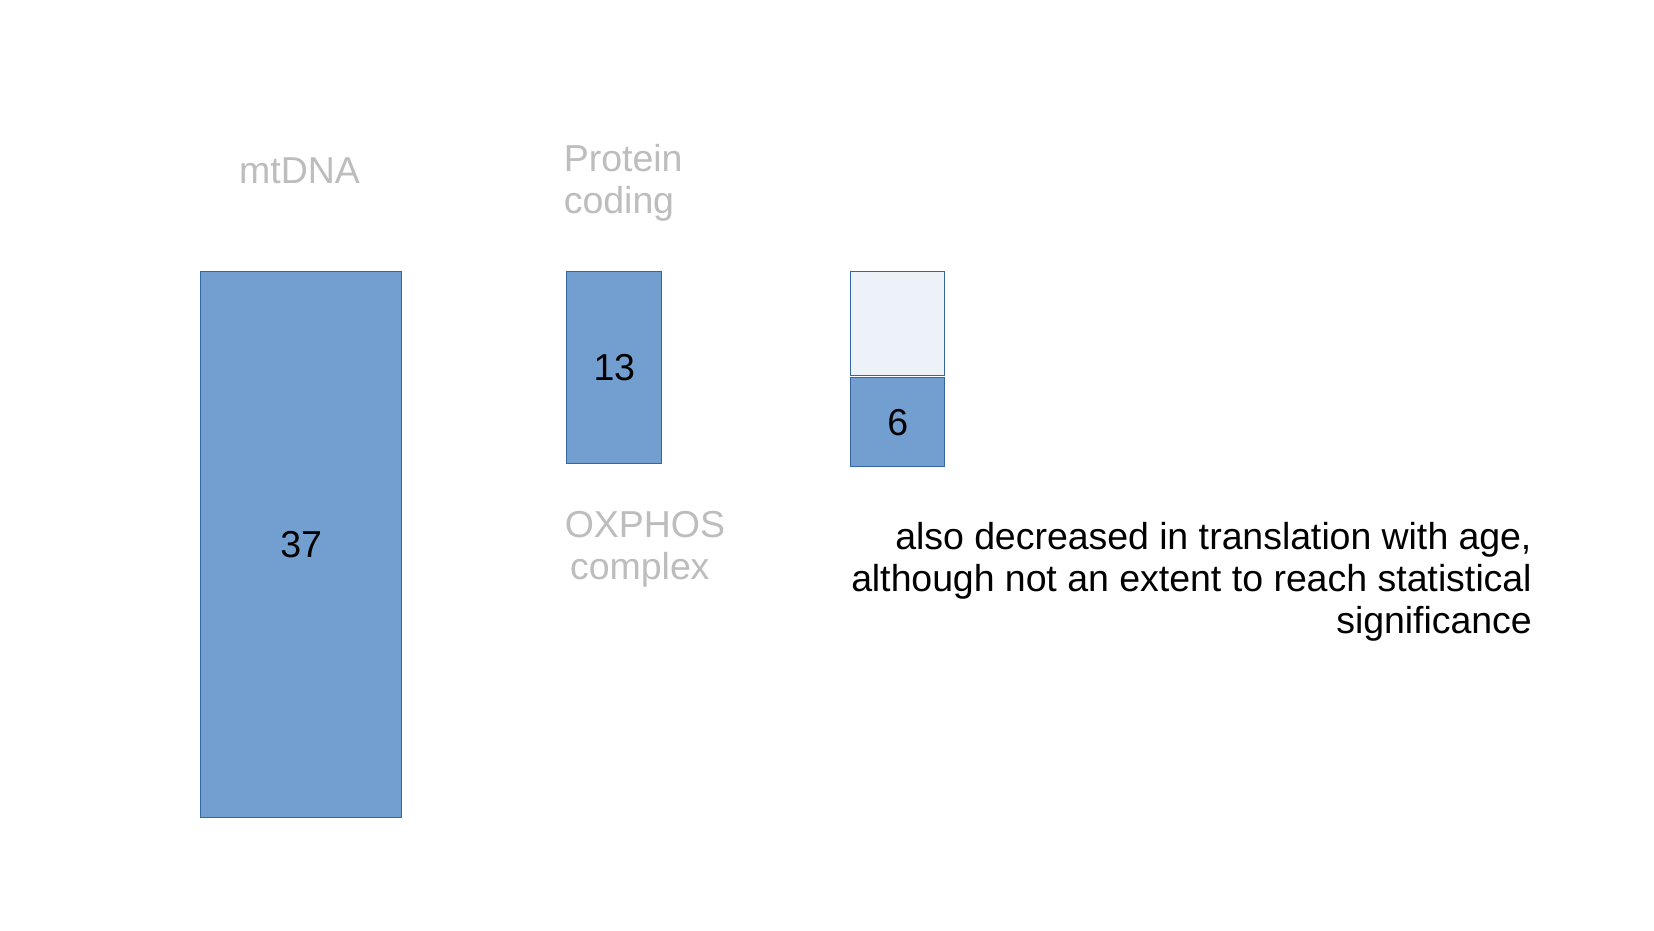

Protein coding
mtDNA
37
13
6
 OXPHOS complex
also decreased in translation with age, although not an extent to reach statistical significance